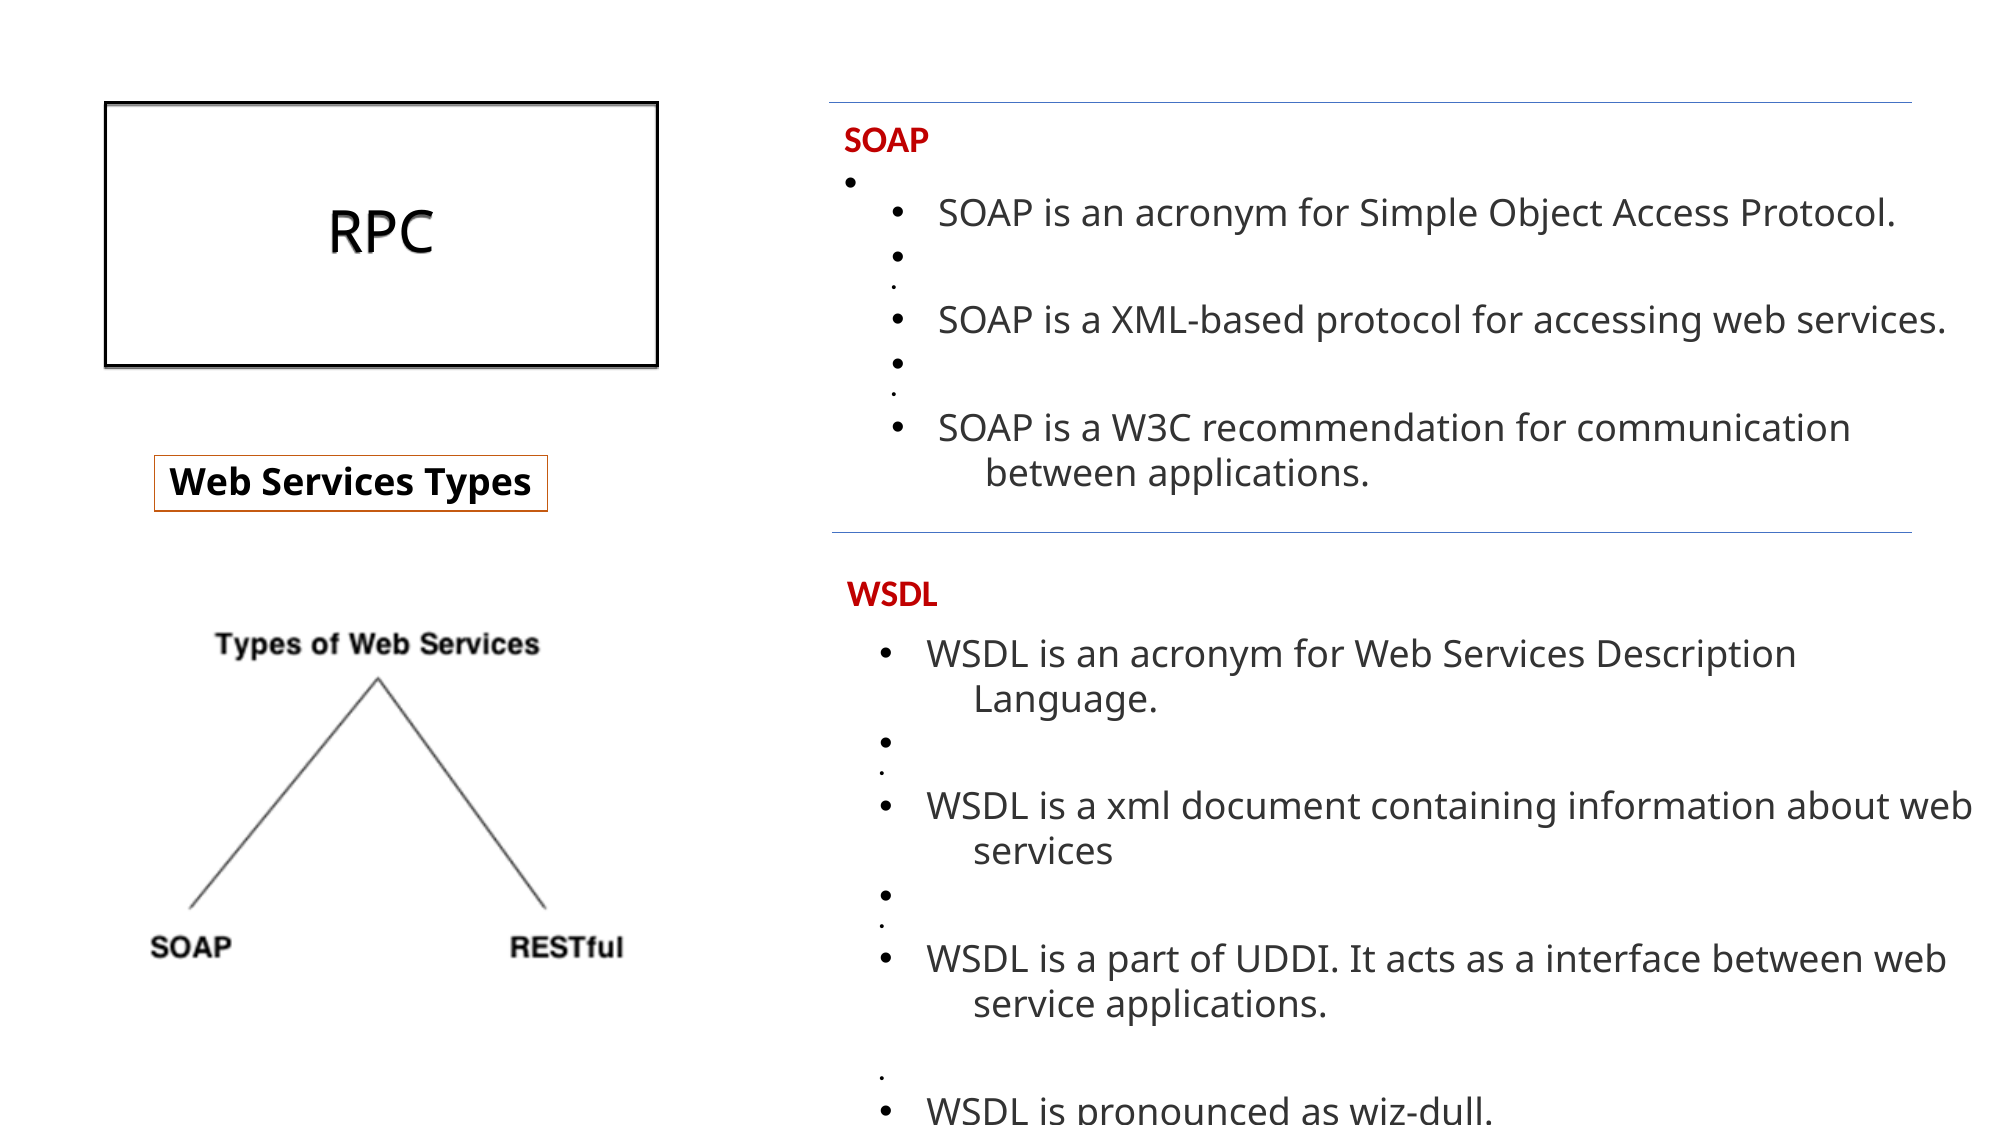

# RPC
SOAP
SOAP is an acronym for Simple Object Access Protocol.
SOAP is a XML-based protocol for accessing web services.
SOAP is a W3C recommendation for communication between applications.
Web Services Types
WSDL
WSDL is an acronym for Web Services Description Language.
WSDL is a xml document containing information about web services
WSDL is a part of UDDI. It acts as a interface between web service applications.
WSDL is pronounced as wiz-dull.